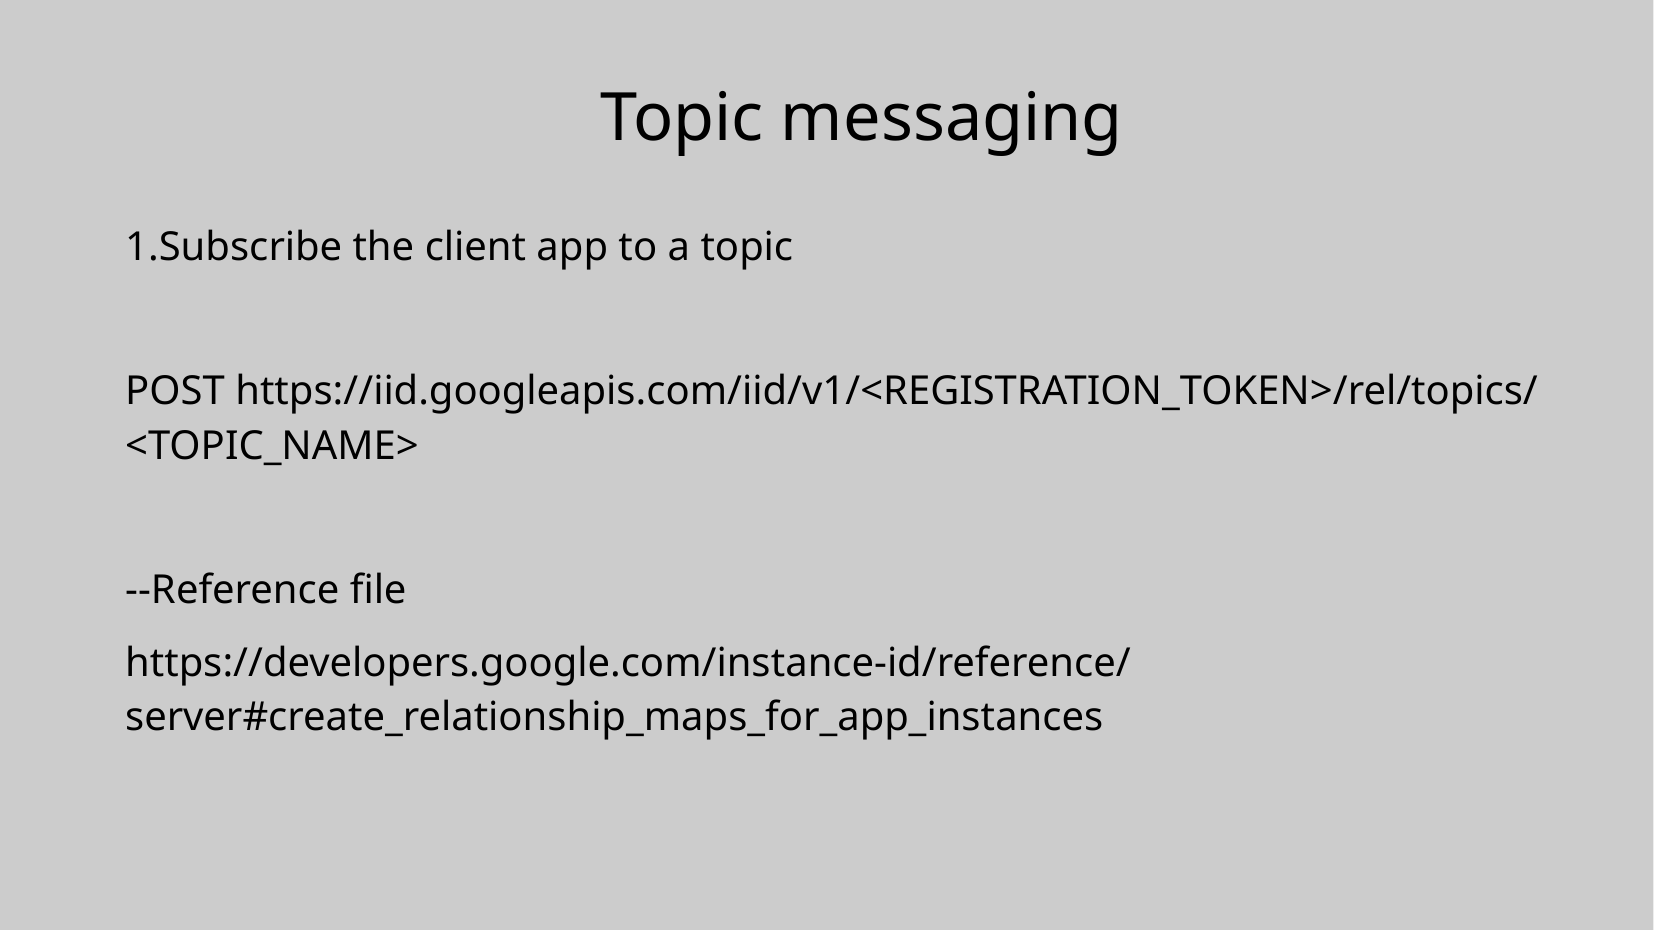

# Topic messaging
1.Subscribe the client app to a topic
POST https://iid.googleapis.com/iid/v1/<REGISTRATION_TOKEN>/rel/topics/<TOPIC_NAME>
--Reference file
https://developers.google.com/instance-id/reference/server#create_relationship_maps_for_app_instances